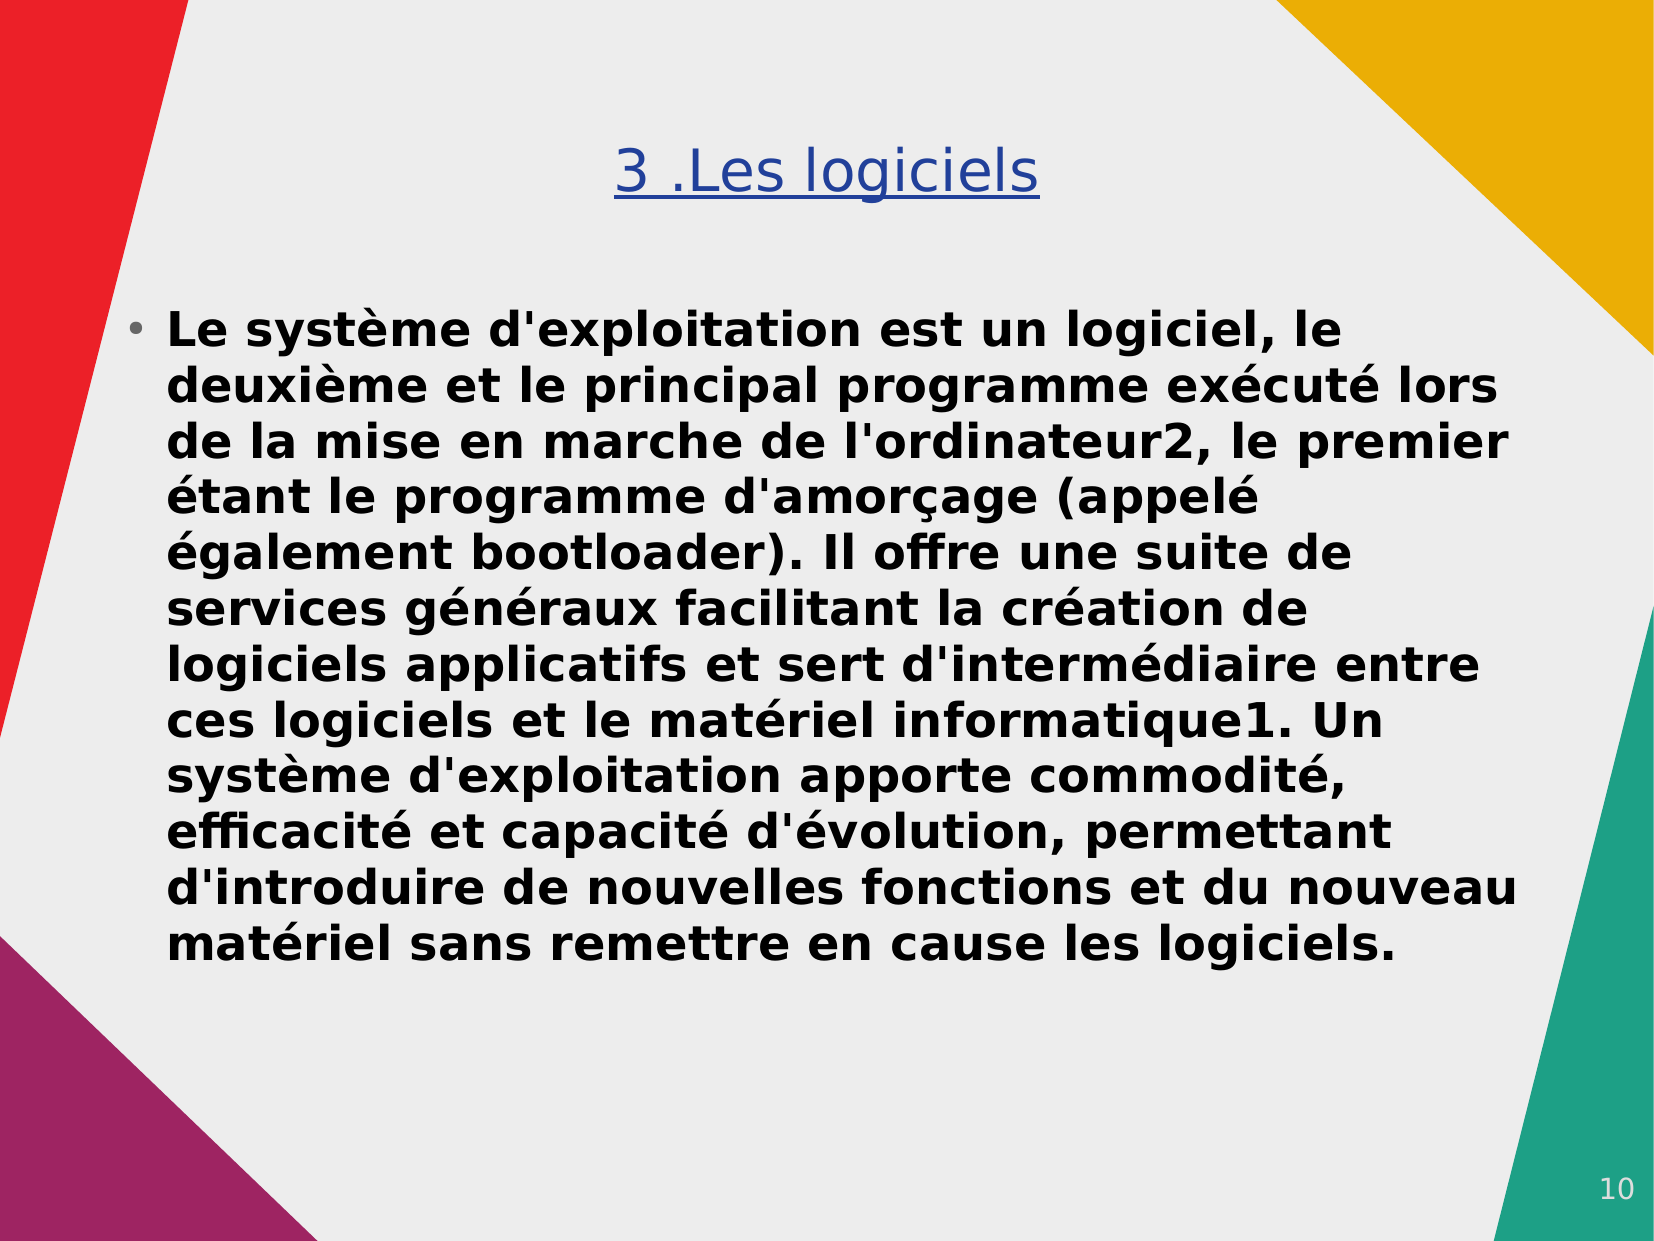

# 3 .Les logiciels
Le système d'exploitation est un logiciel, le deuxième et le principal programme exécuté lors de la mise en marche de l'ordinateur2, le premier étant le programme d'amorçage (appelé également bootloader). Il offre une suite de services généraux facilitant la création de logiciels applicatifs et sert d'intermédiaire entre ces logiciels et le matériel informatique1. Un système d'exploitation apporte commodité, efficacité et capacité d'évolution, permettant d'introduire de nouvelles fonctions et du nouveau matériel sans remettre en cause les logiciels.
10